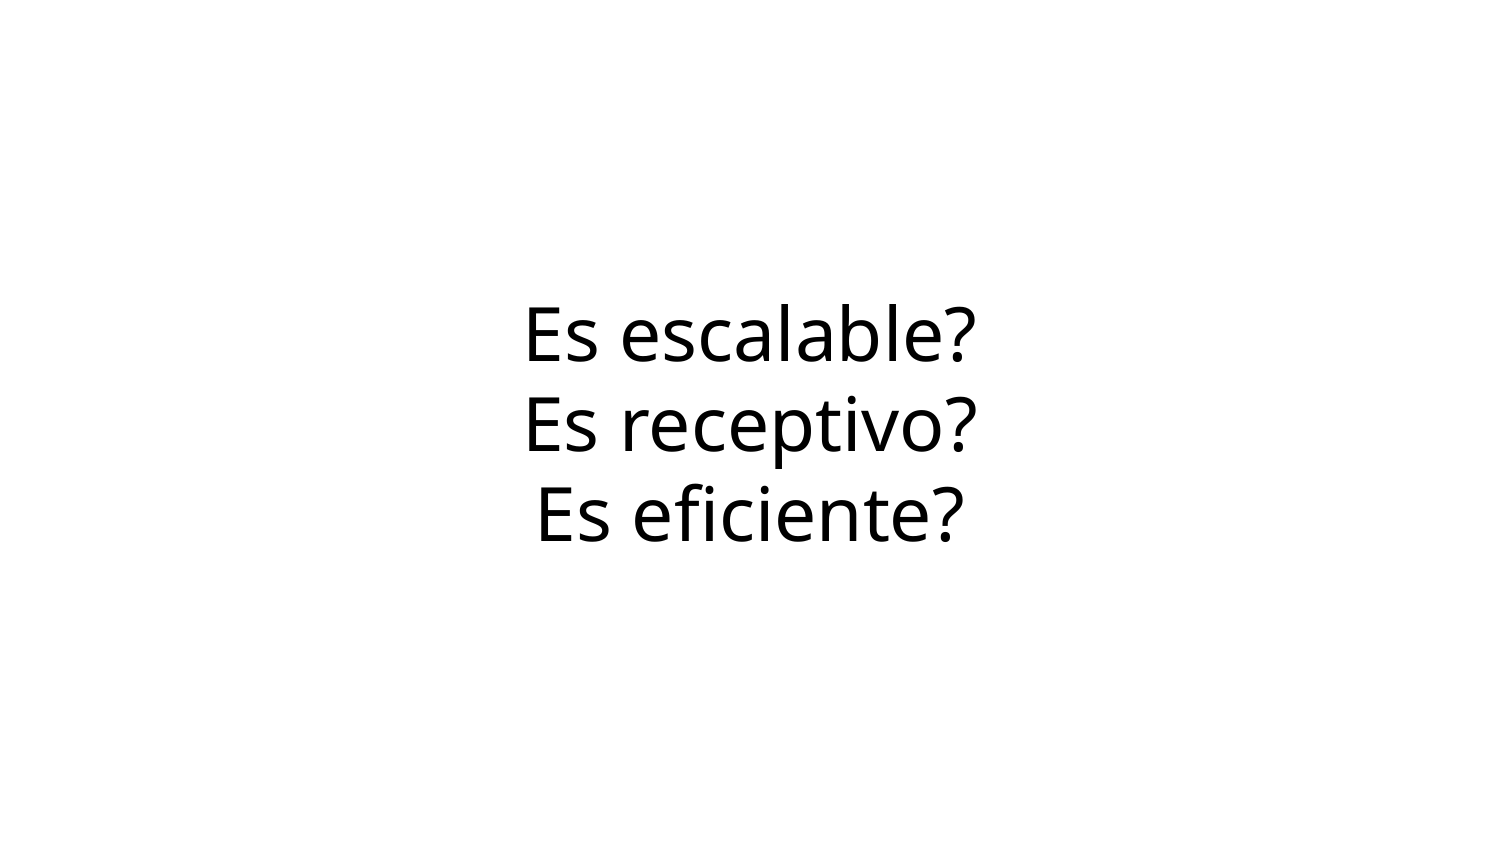

# Es escalable? Es receptivo? Es eficiente?